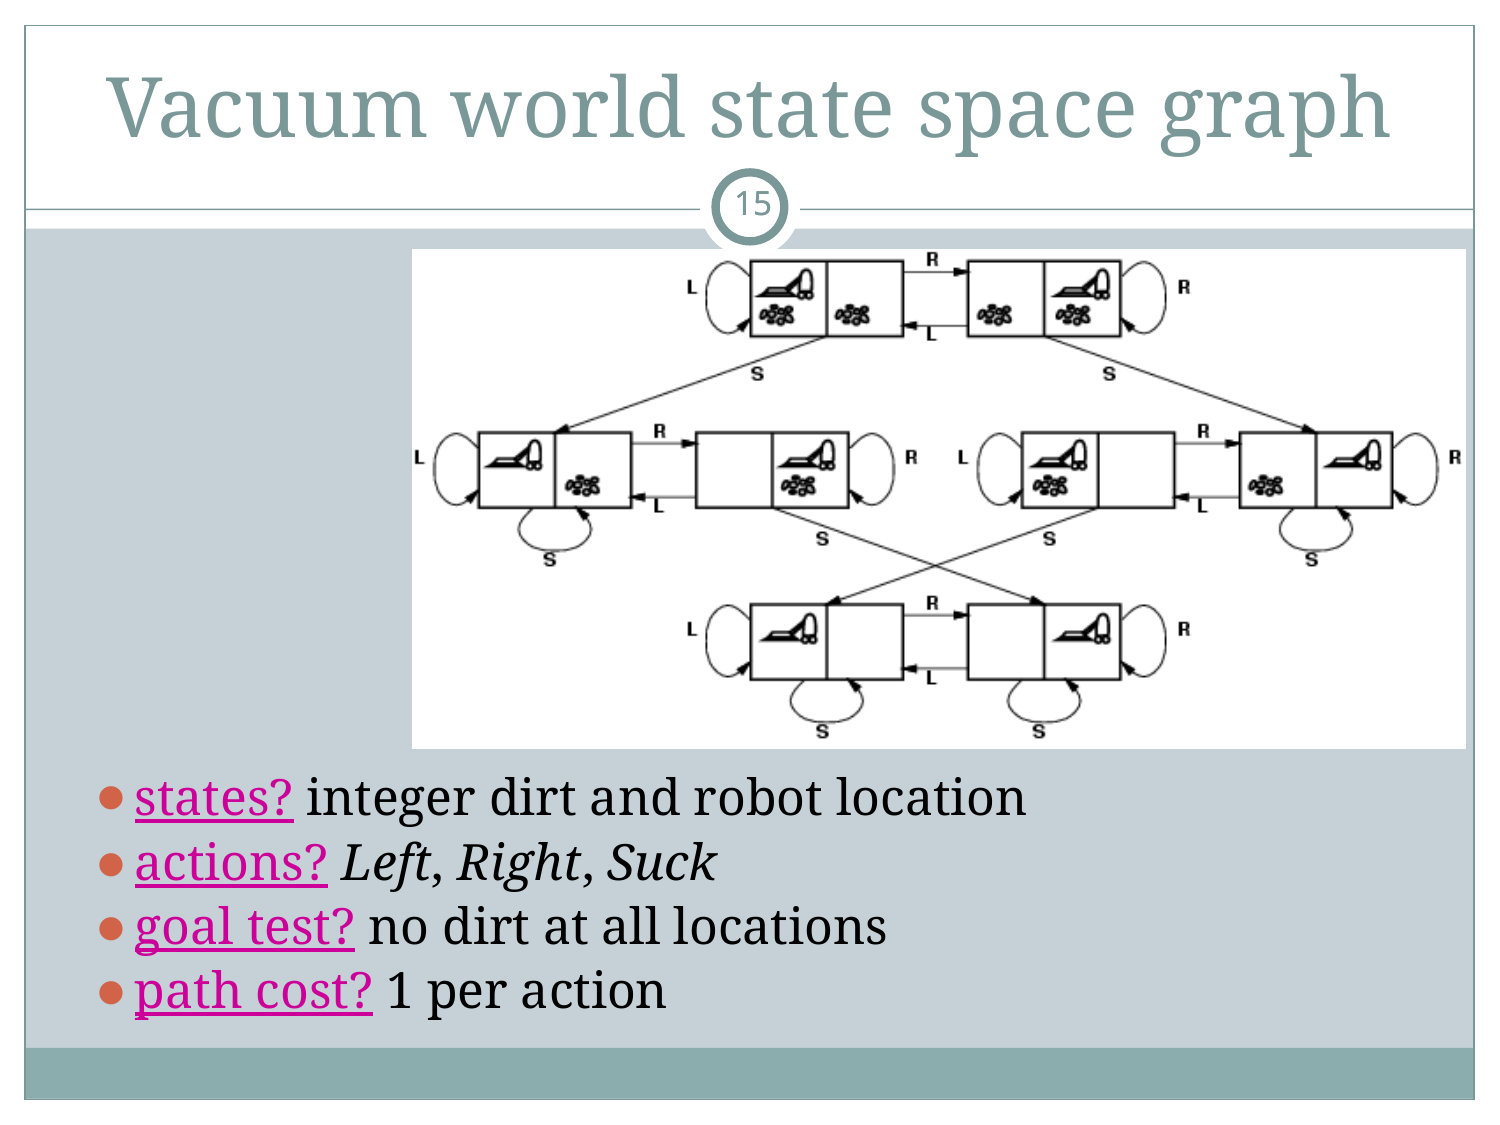

# Vacuum world state space graph
states? integer dirt and robot location
actions? Left, Right, Suck
goal test? no dirt at all locations
path cost? 1 per action